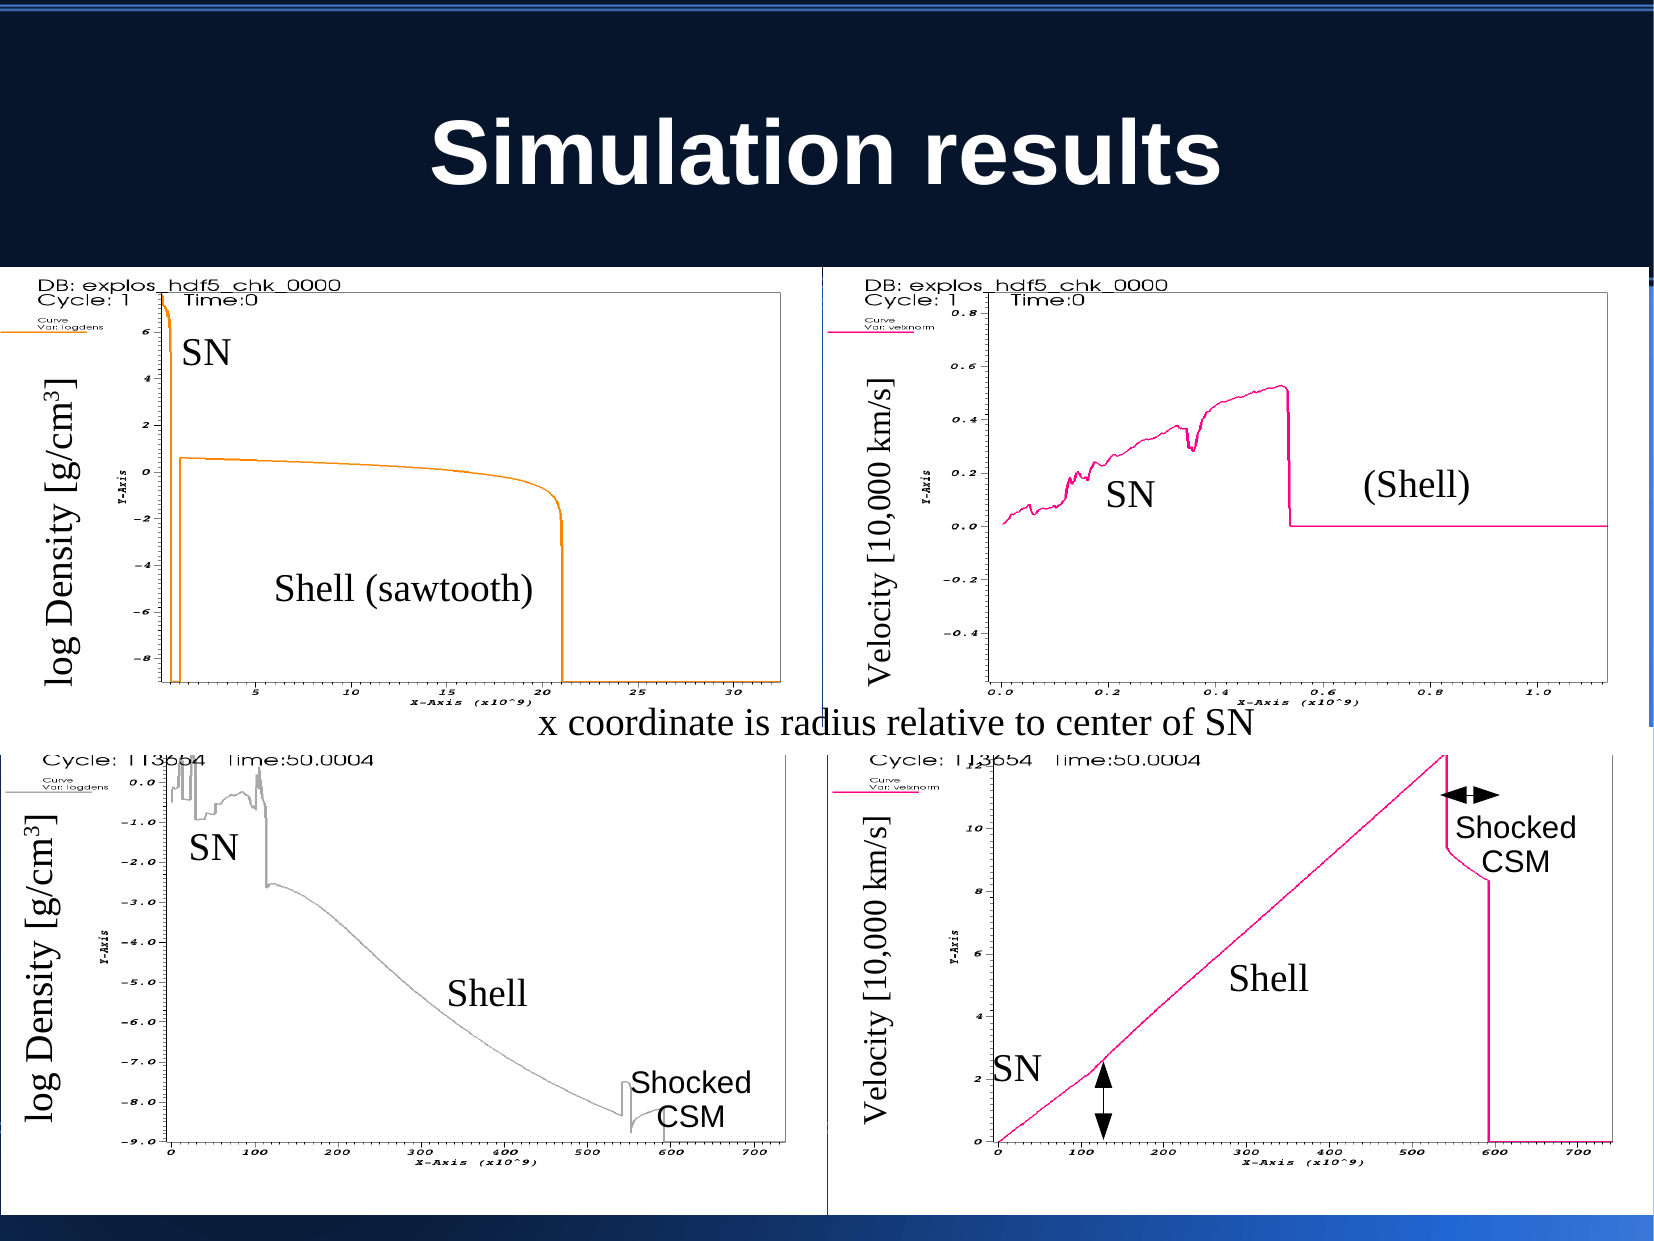

Simulation results
#
SN
(Shell)
SN
log Density [g/cm3]
Velocity [10,000 km/s]
Shell (sawtooth)
x coordinate is radius relative to center of SN
Shocked
CSM
SN
Velocity [10,000 km/s]
log Density [g/cm3]
Shell
Shell
SN
Shocked
CSM